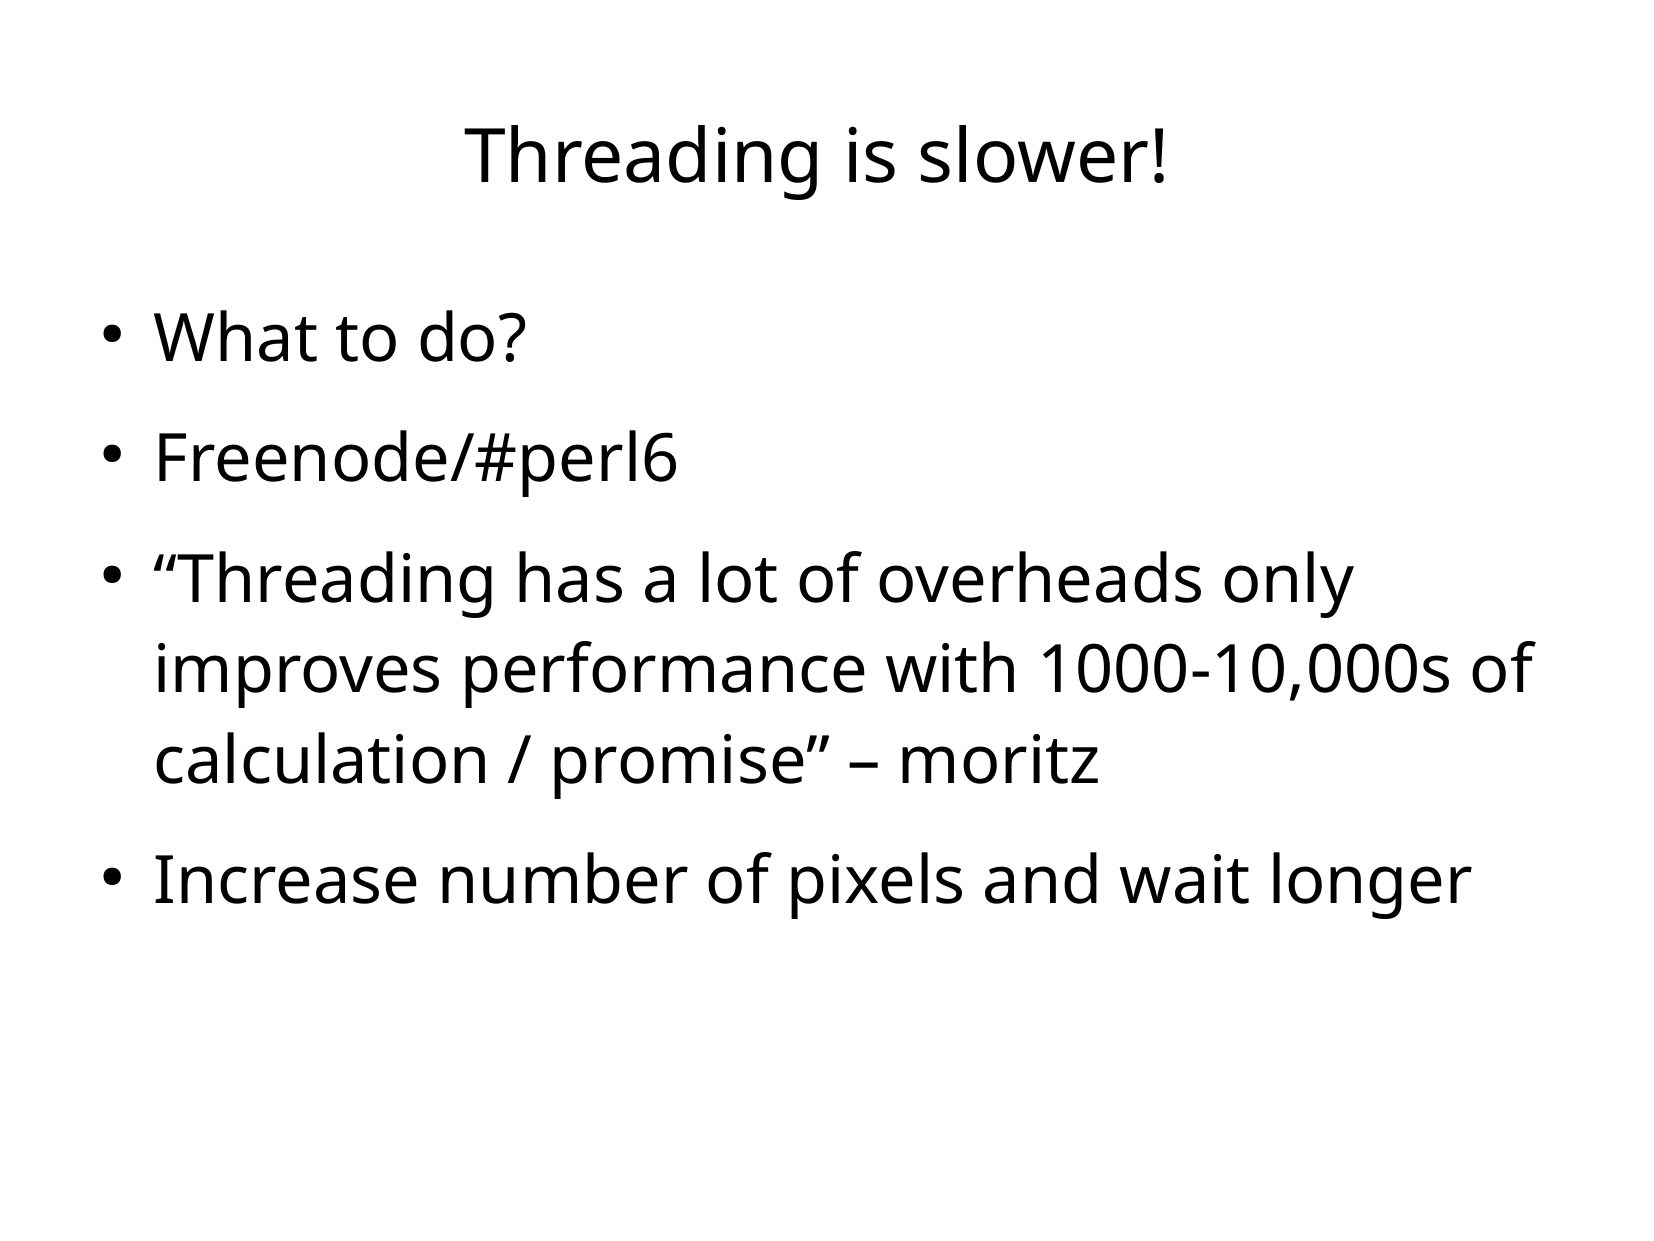

# Threading is slower!
What to do?
Freenode/#perl6
“Threading has a lot of overheads only improves performance with 1000-10,000s of calculation / promise” – moritz
Increase number of pixels and wait longer